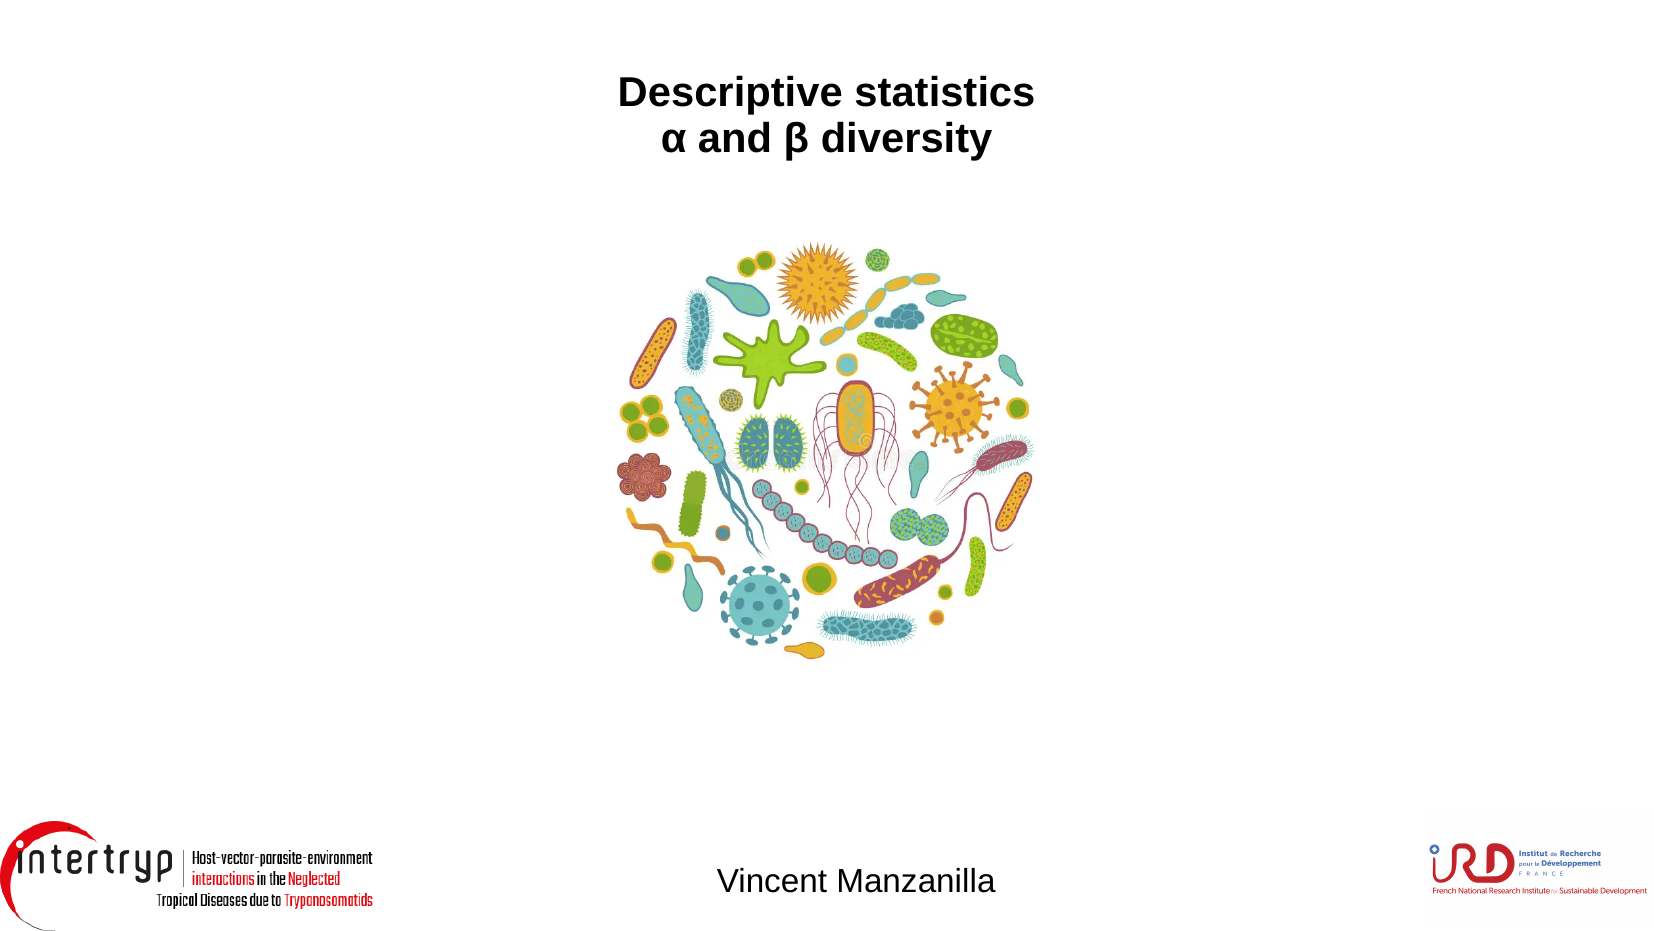

# Descriptive statistics α and β diversity
Vincent Manzanilla